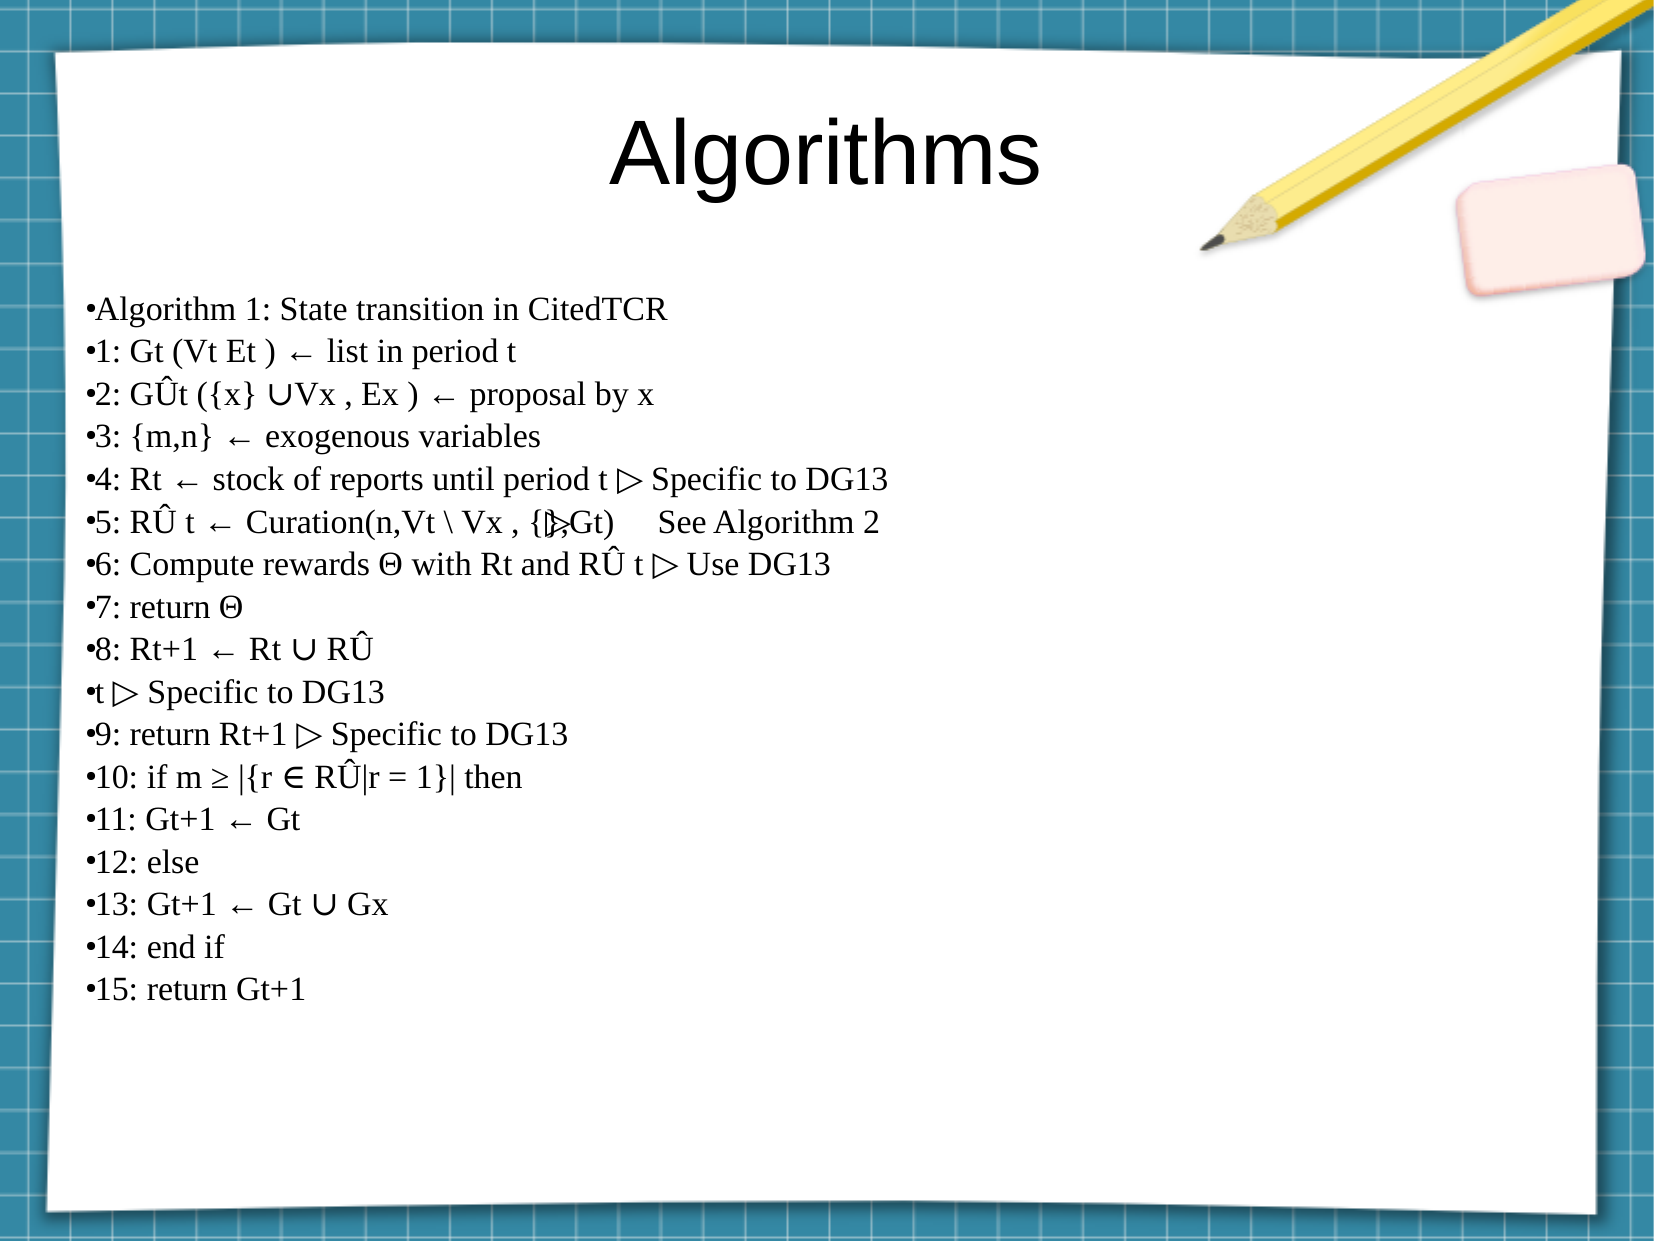

# Algorithms
Algorithm 1: State transition in CitedTCR
1: Gt (Vt Et ) ← list in period t
2: GÛt ({x} ∪Vx , Ex ) ← proposal by x
3: {m,n} ← exogenous variables
4: Rt ← stock of reports until period t ▷ Specific to DG13
5: RÛ t ← Curation(n,Vt \ Vx , {∅},Gt) ▷ See Algorithm 2
6: Compute rewards Θ with Rt and RÛ t ▷ Use DG13
7: return Θ
8: Rt+1 ← Rt ∪ RÛ
t ▷ Specific to DG13
9: return Rt+1 ▷ Specific to DG13
10: if m ≥ |{r ∈ RÛ|r = 1}| then
11: Gt+1 ← Gt
12: else
13: Gt+1 ← Gt ∪ Gx
14: end if
15: return Gt+1